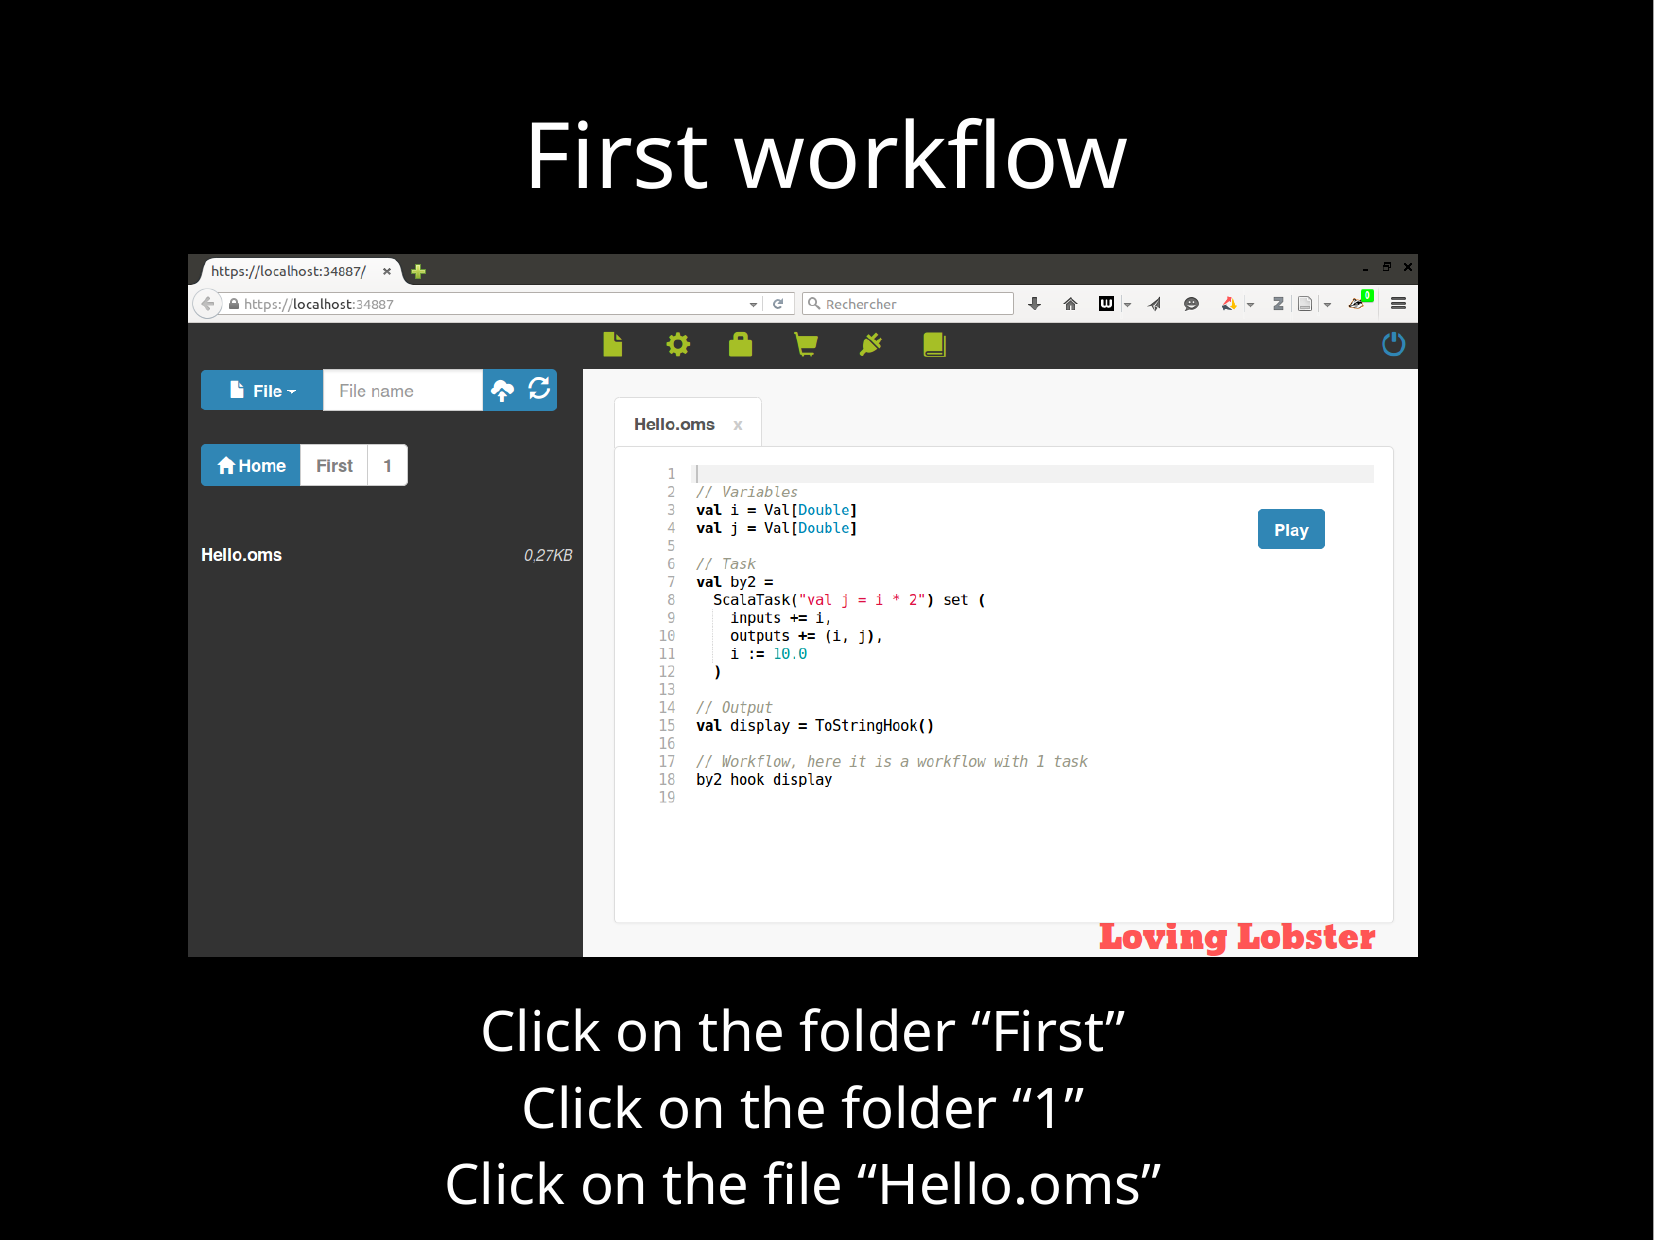

# First workflow
Click on the folder “First”
Click on the folder “1”
Click on the file “Hello.oms”